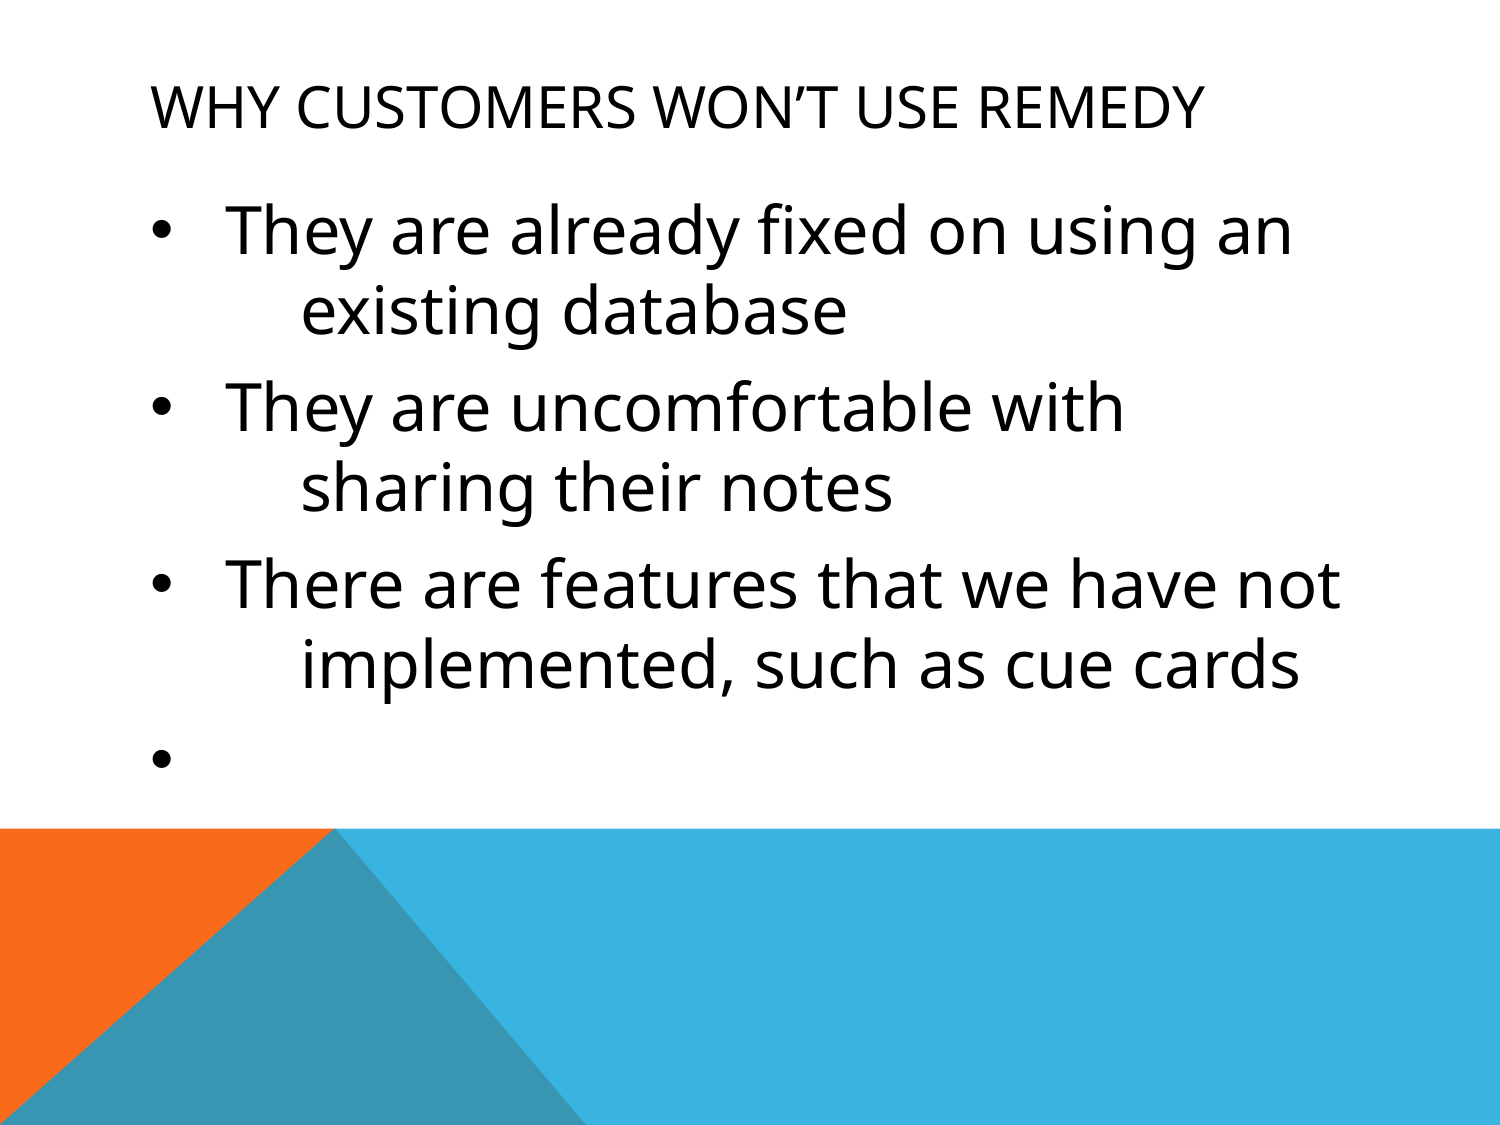

# Why customers won’t use Remedy
They are already fixed on using an existing database
They are uncomfortable with sharing their notes
There are features that we have not implemented, such as cue cards